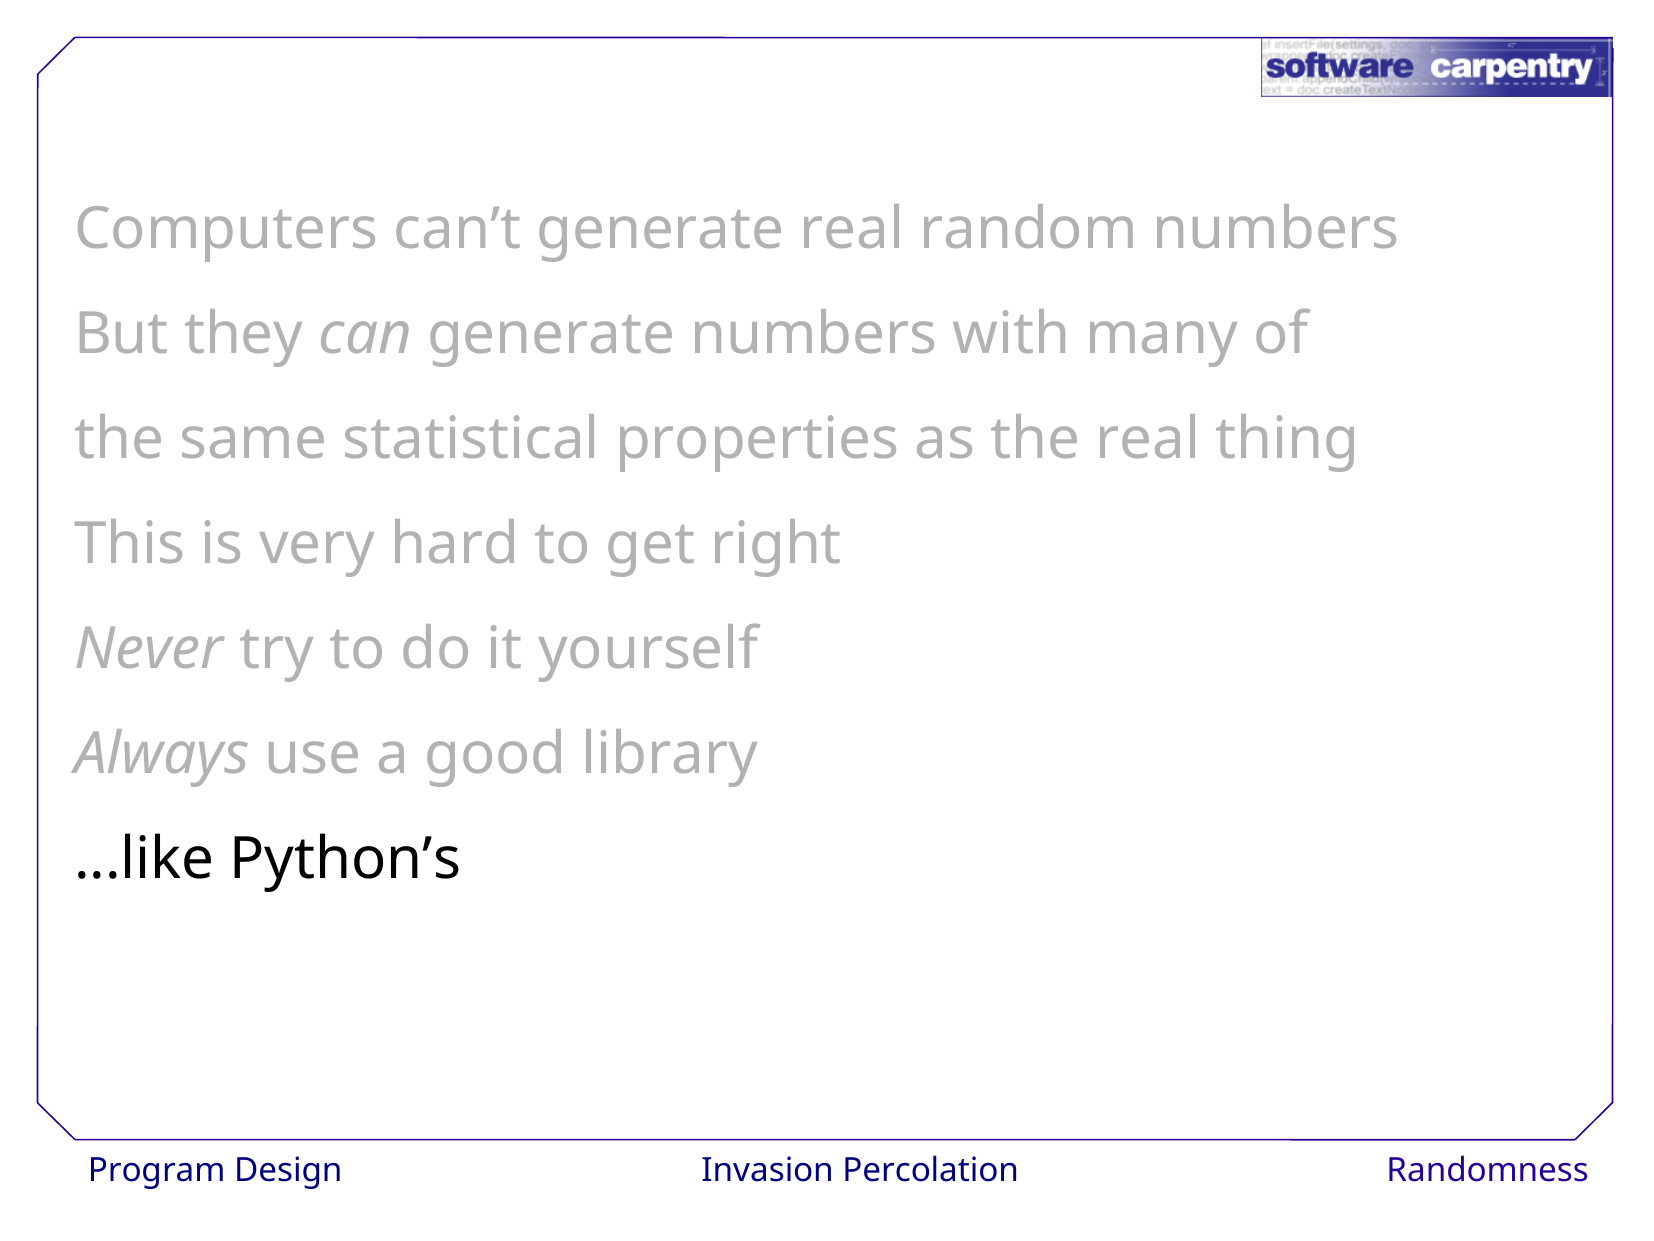

Computers can’t generate real random numbers
But they can generate numbers with many of
the same statistical properties as the real thing
This is very hard to get right
Never try to do it yourself
Always use a good library
...like Python’s